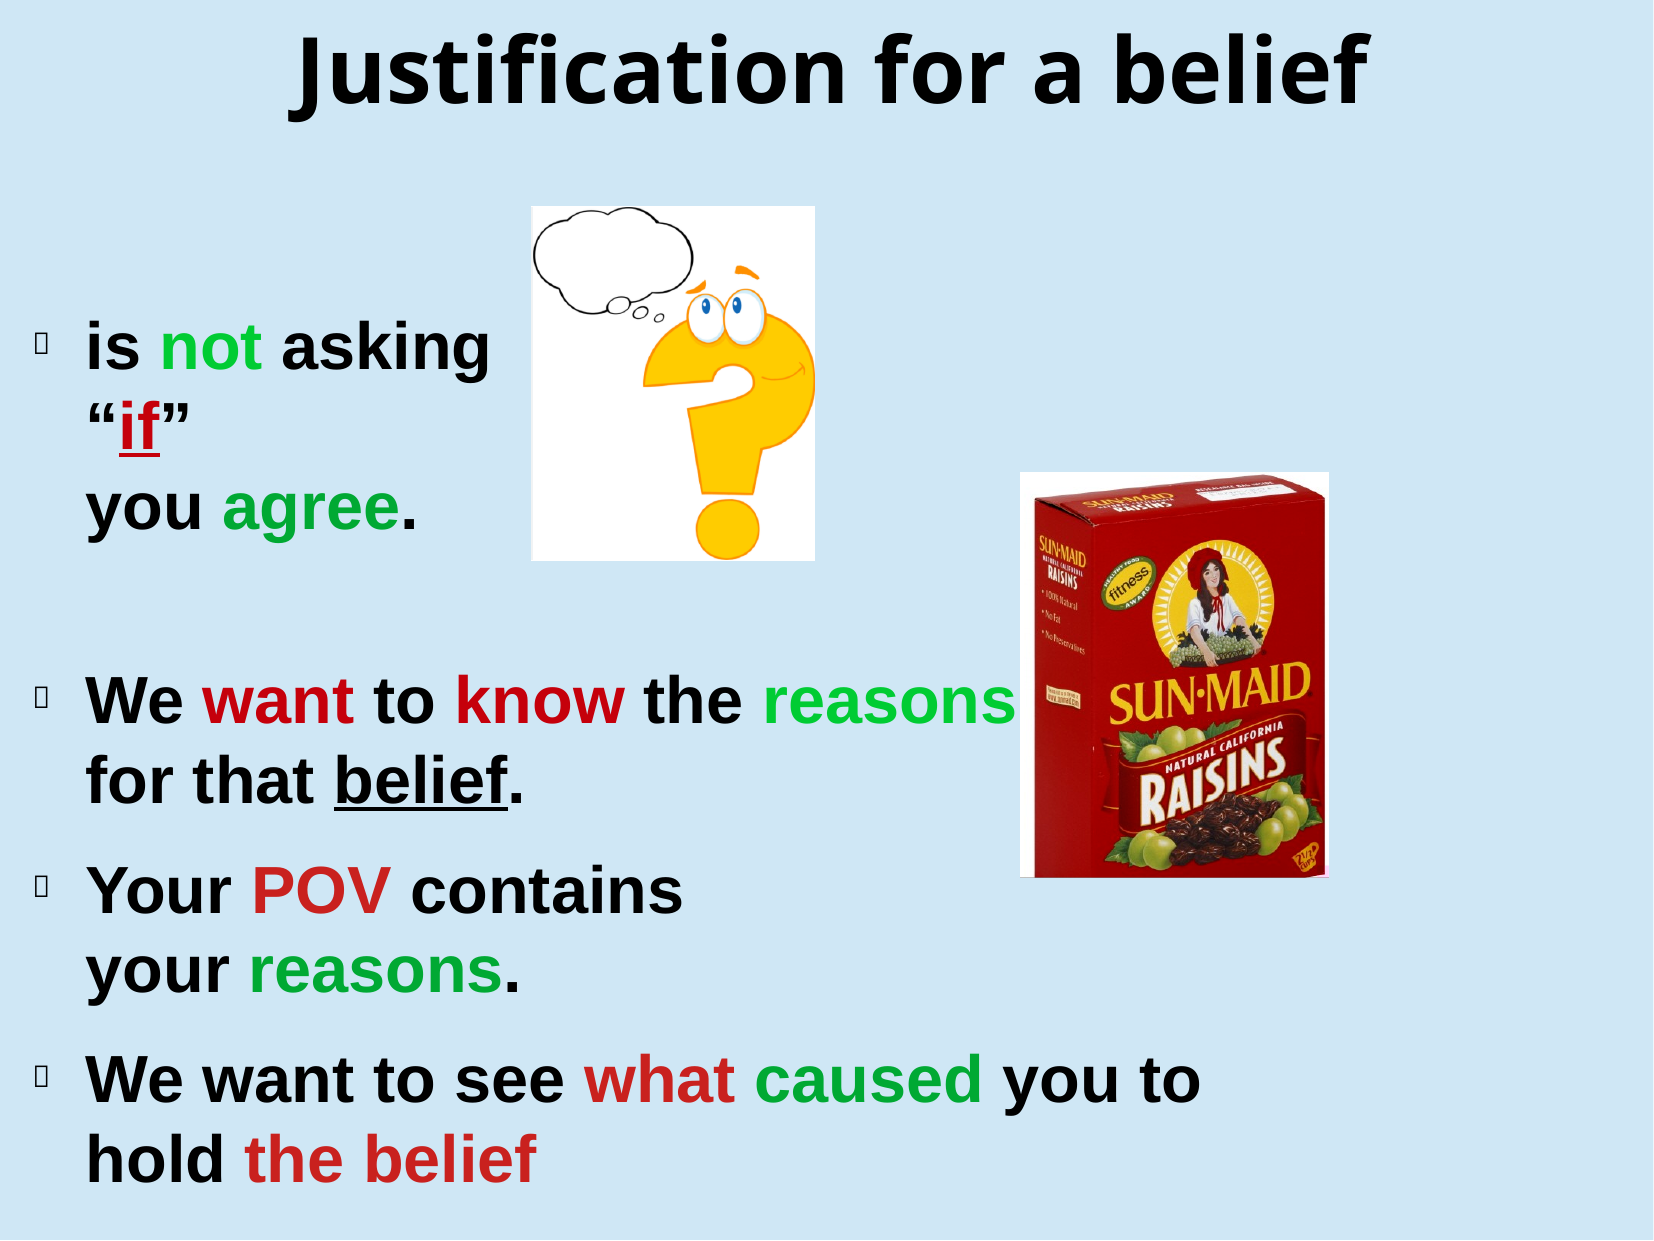

# Justification for a belief
is not asking
“if”
you agree.
We want to know the reasons
for that belief.
Your POV contains
your reasons.
We want to see what caused you to
hold the belief